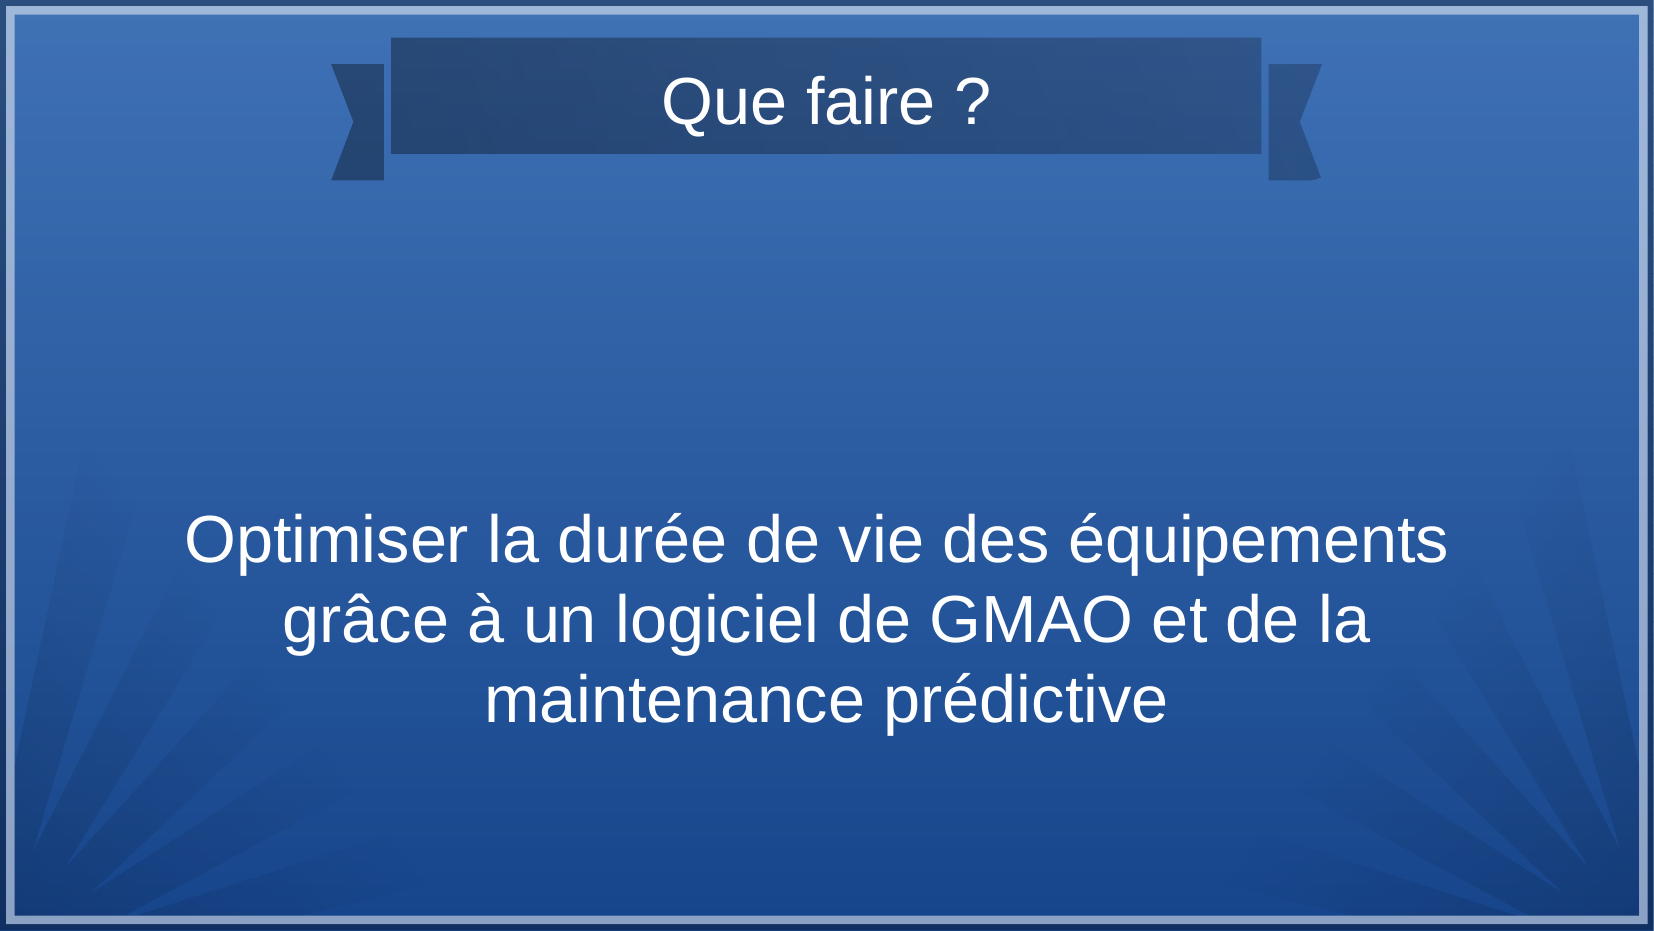

Que faire ?
Optimiser la durée de vie des équipements
grâce à un logiciel de GMAO et de la maintenance prédictive